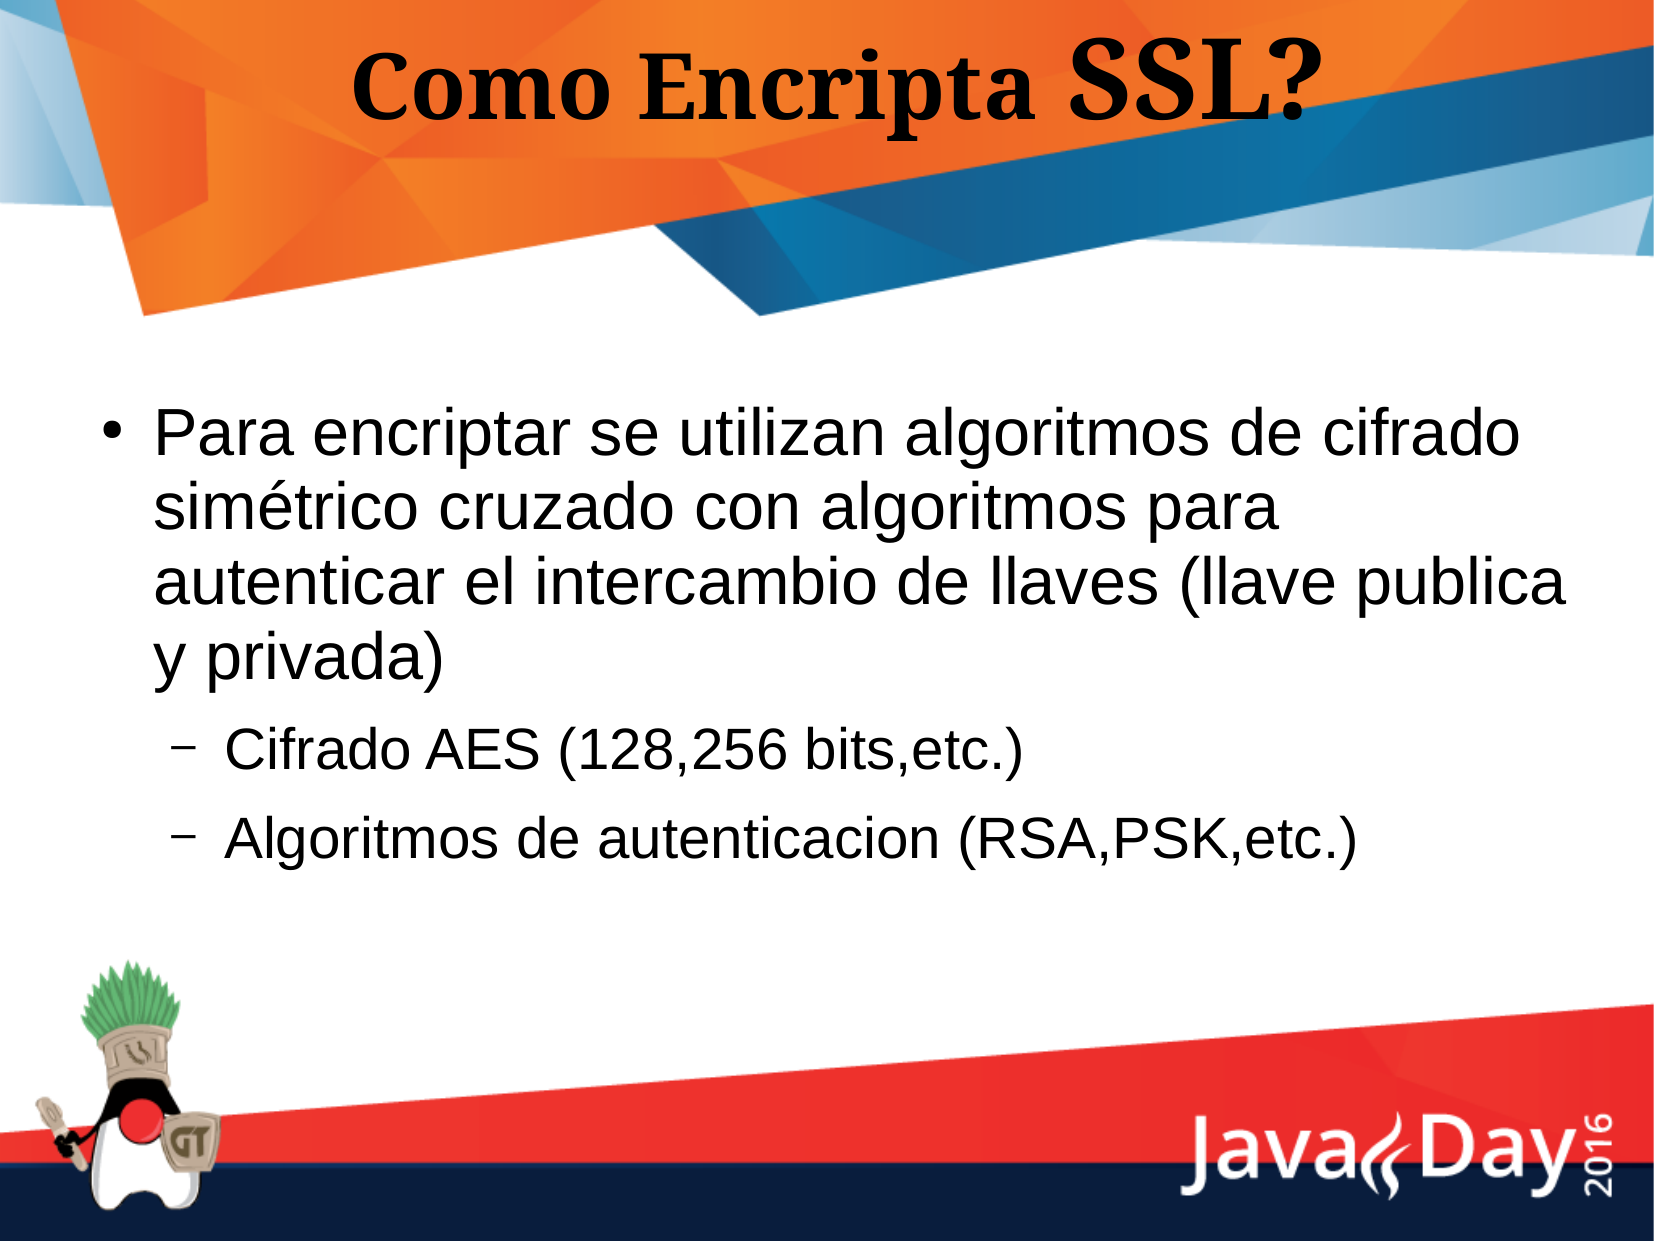

# Como Encripta SSL?
Para encriptar se utilizan algoritmos de cifrado simétrico cruzado con algoritmos para autenticar el intercambio de llaves (llave publica y privada)
Cifrado AES (128,256 bits,etc.)
Algoritmos de autenticacion (RSA,PSK,etc.)